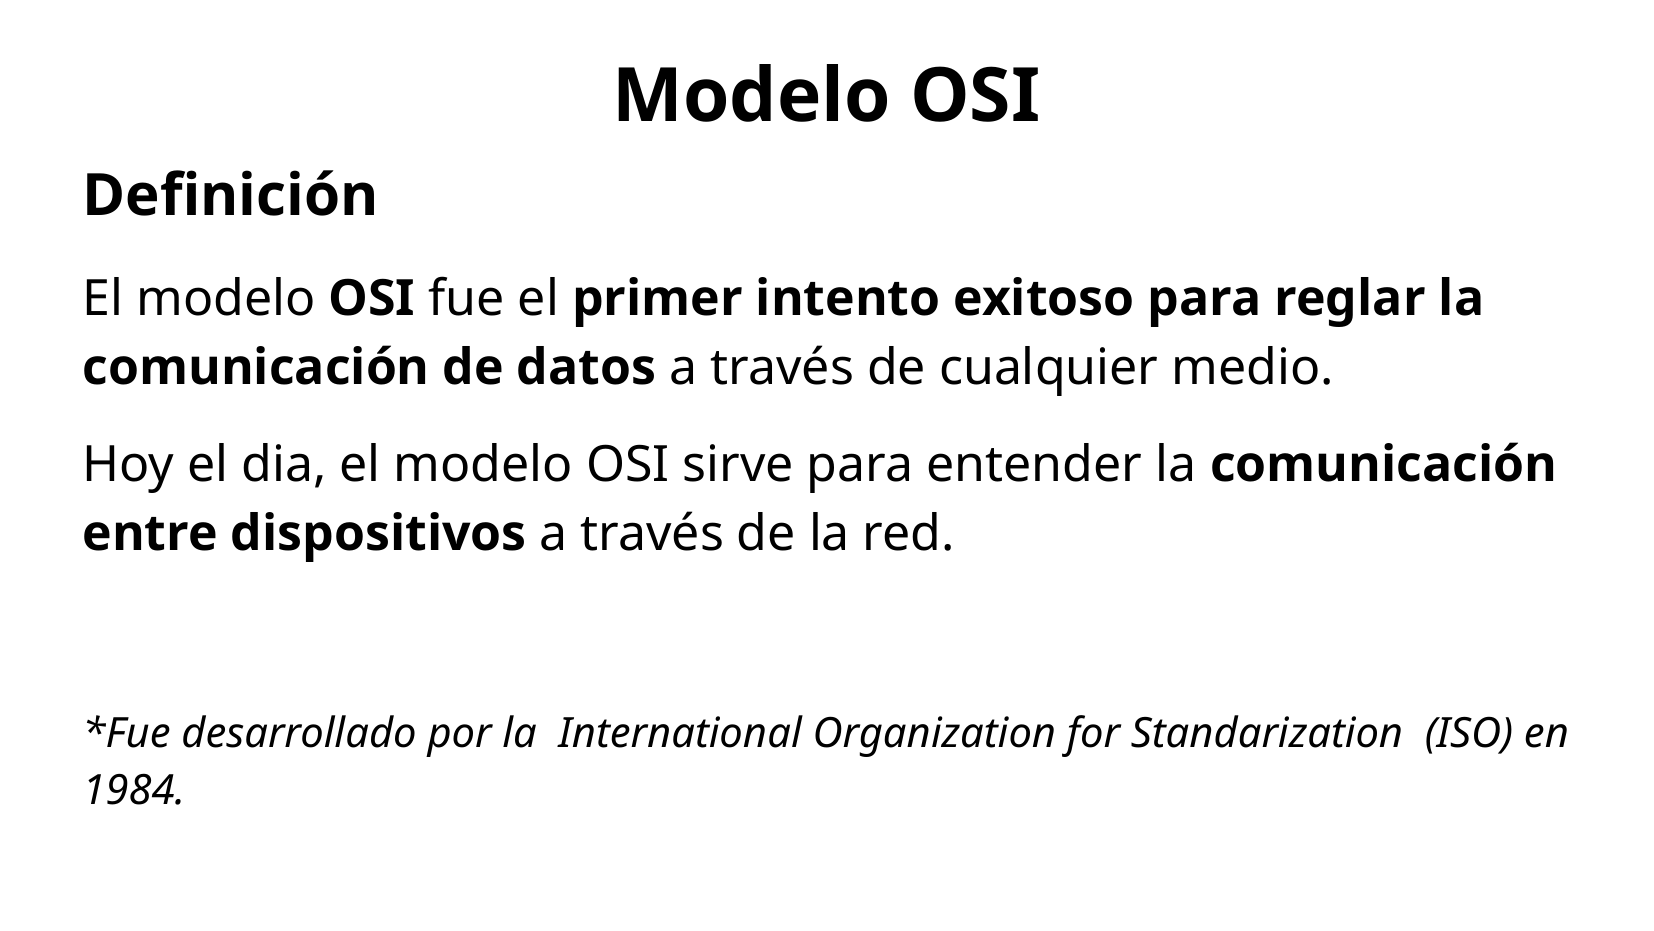

# Modelo OSI
Definición
El modelo OSI fue el primer intento exitoso para reglar la comunicación de datos a través de cualquier medio.
Hoy el dia, el modelo OSI sirve para entender la comunicación entre dispositivos a través de la red.
*Fue desarrollado por la International Organization for Standarization (ISO) en 1984.